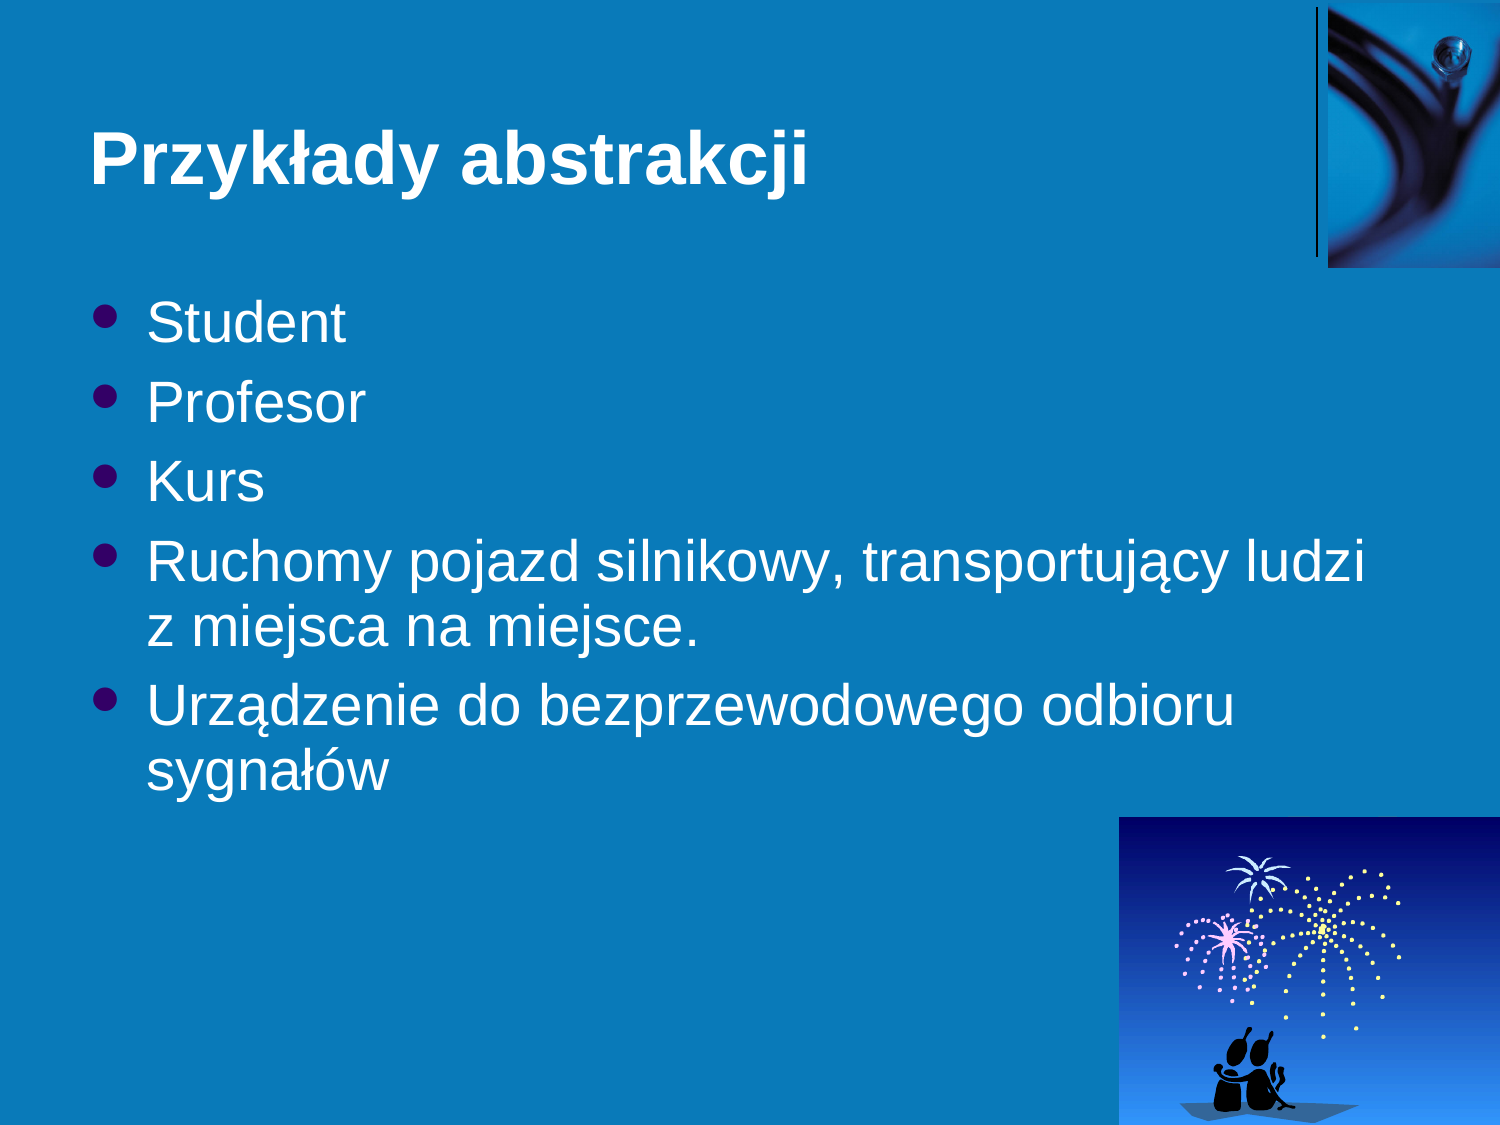

# Przykłady abstrakcji
Student
Profesor
Kurs
Ruchomy pojazd silnikowy, transportujący ludzi z miejsca na miejsce.
Urządzenie do bezprzewodowego odbioru sygnałów
11